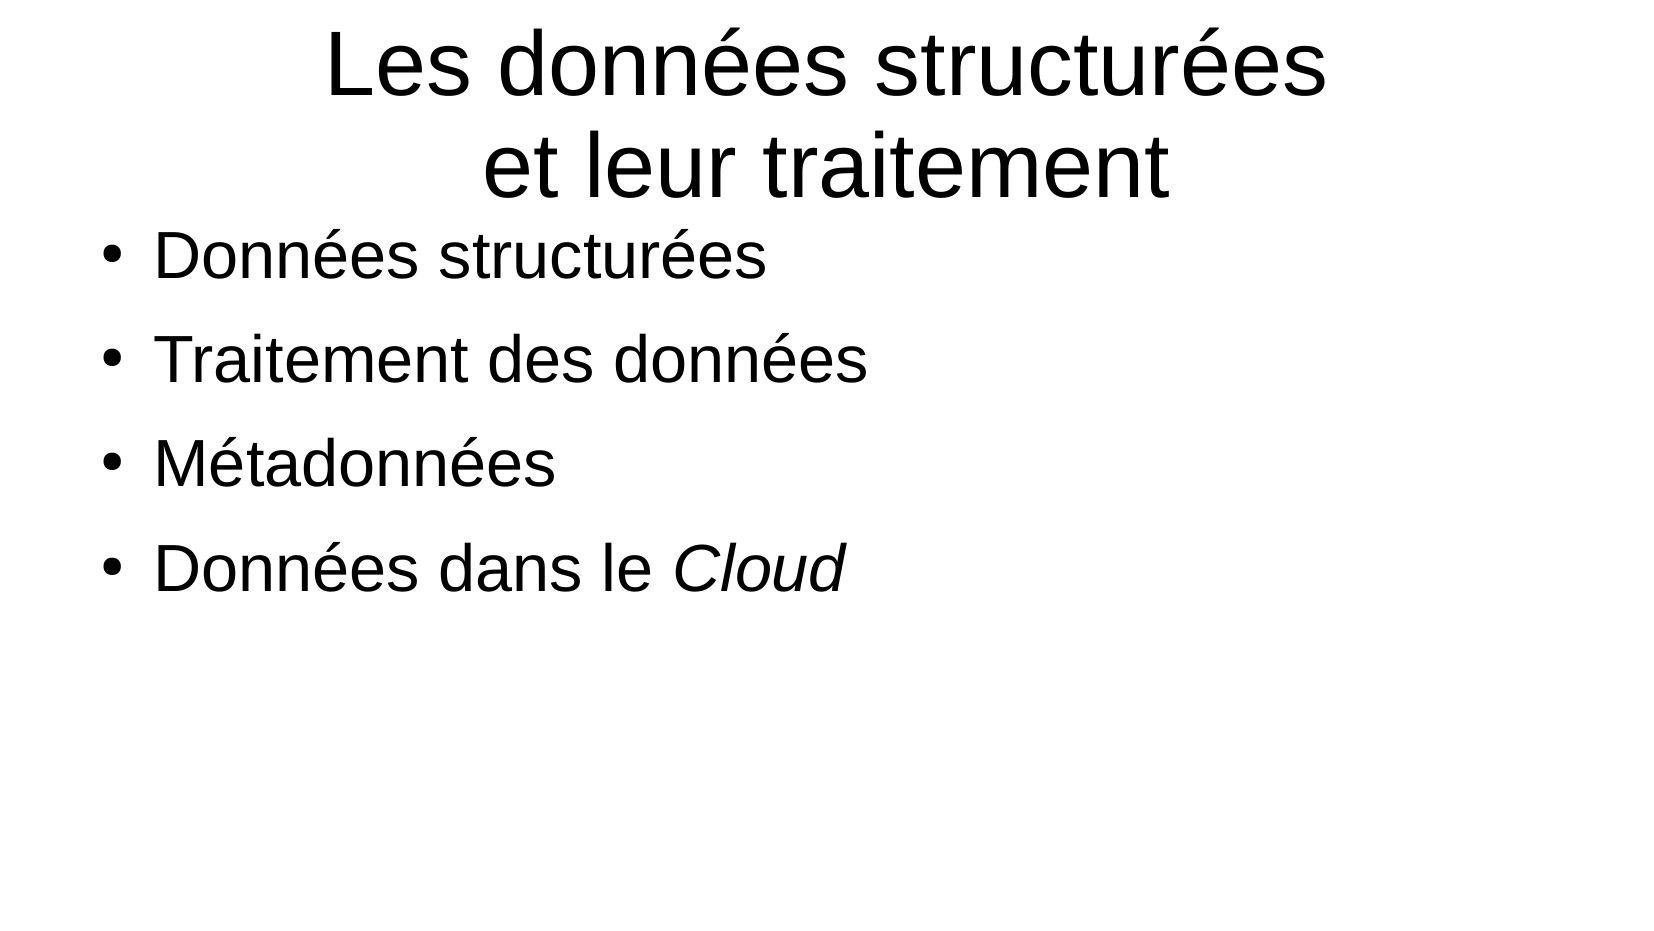

# Les données structurées et leur traitement
Données structurées
Traitement des données
Métadonnées
Données dans le Cloud